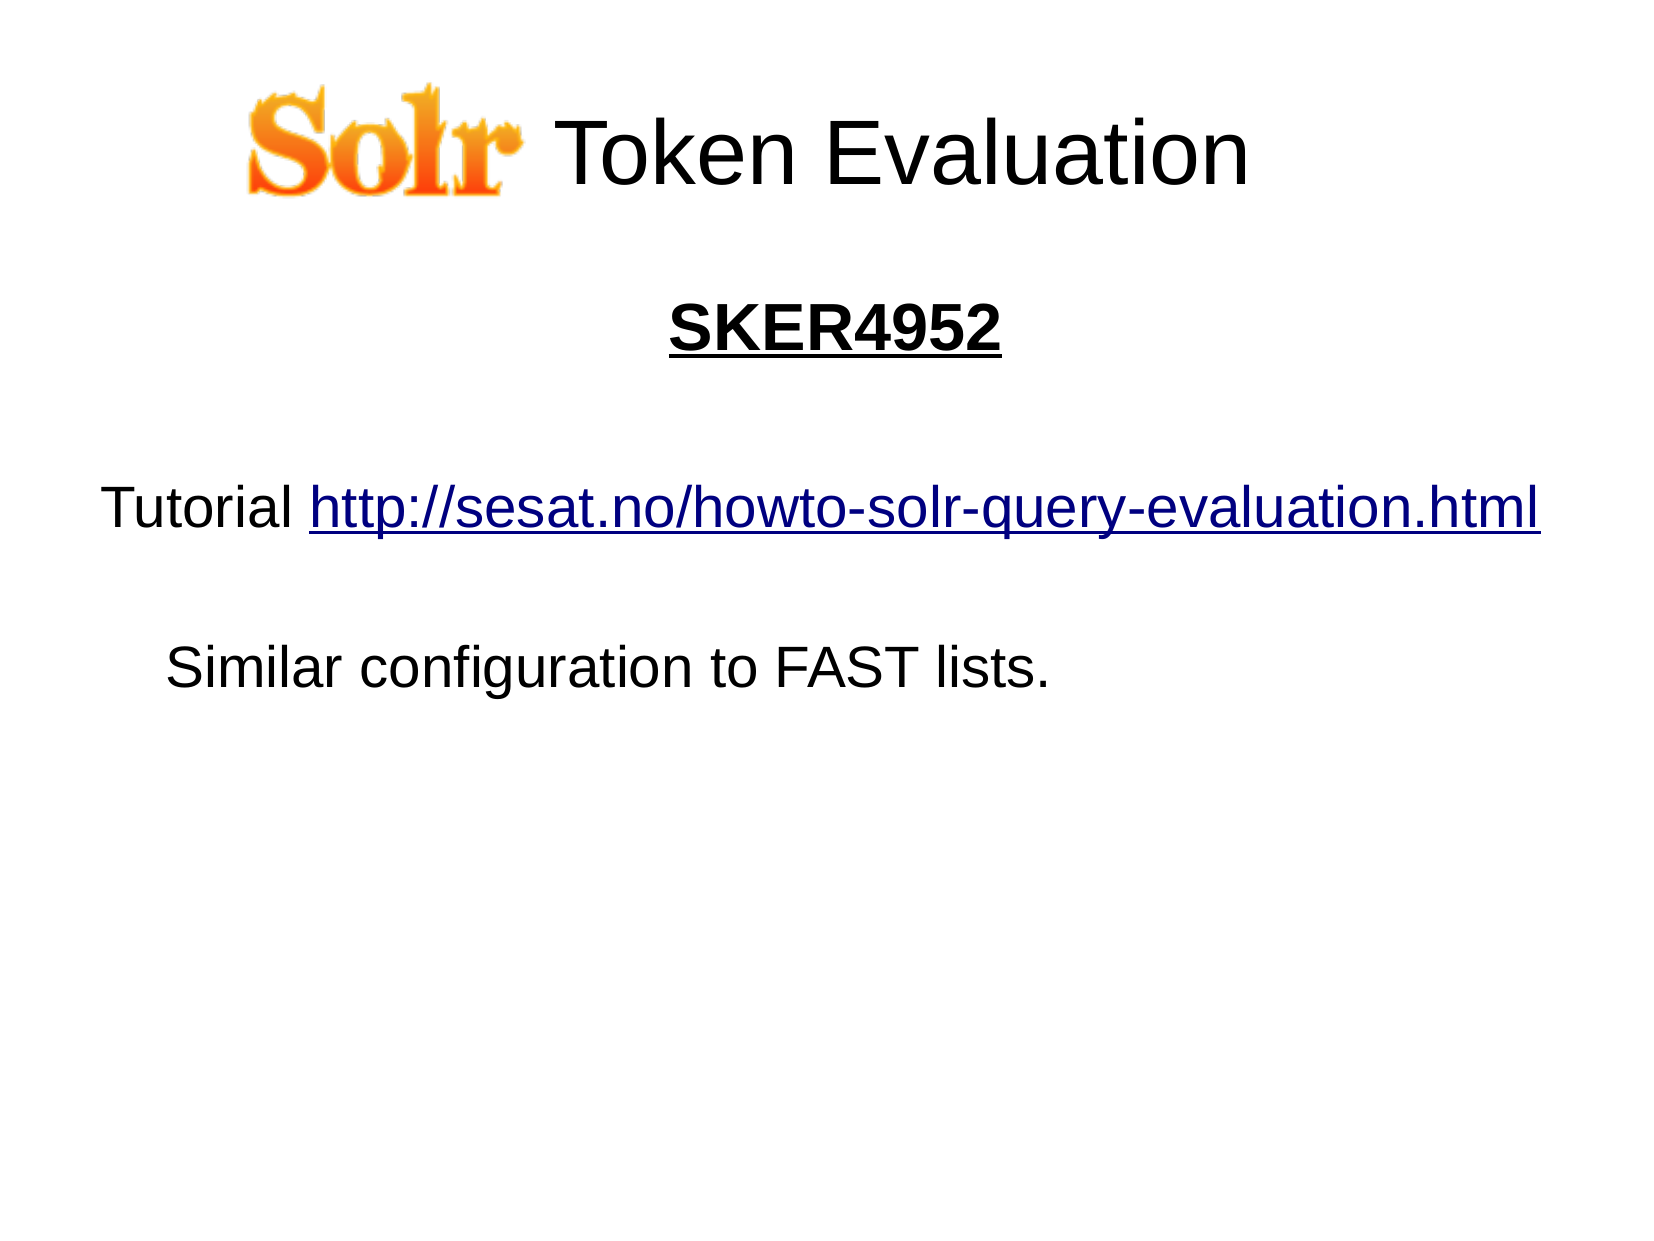

# Token Evaluation
SKER4952
Tutorial http://sesat.no/howto-solr-query-evaluation.html
 Similar configuration to FAST lists.